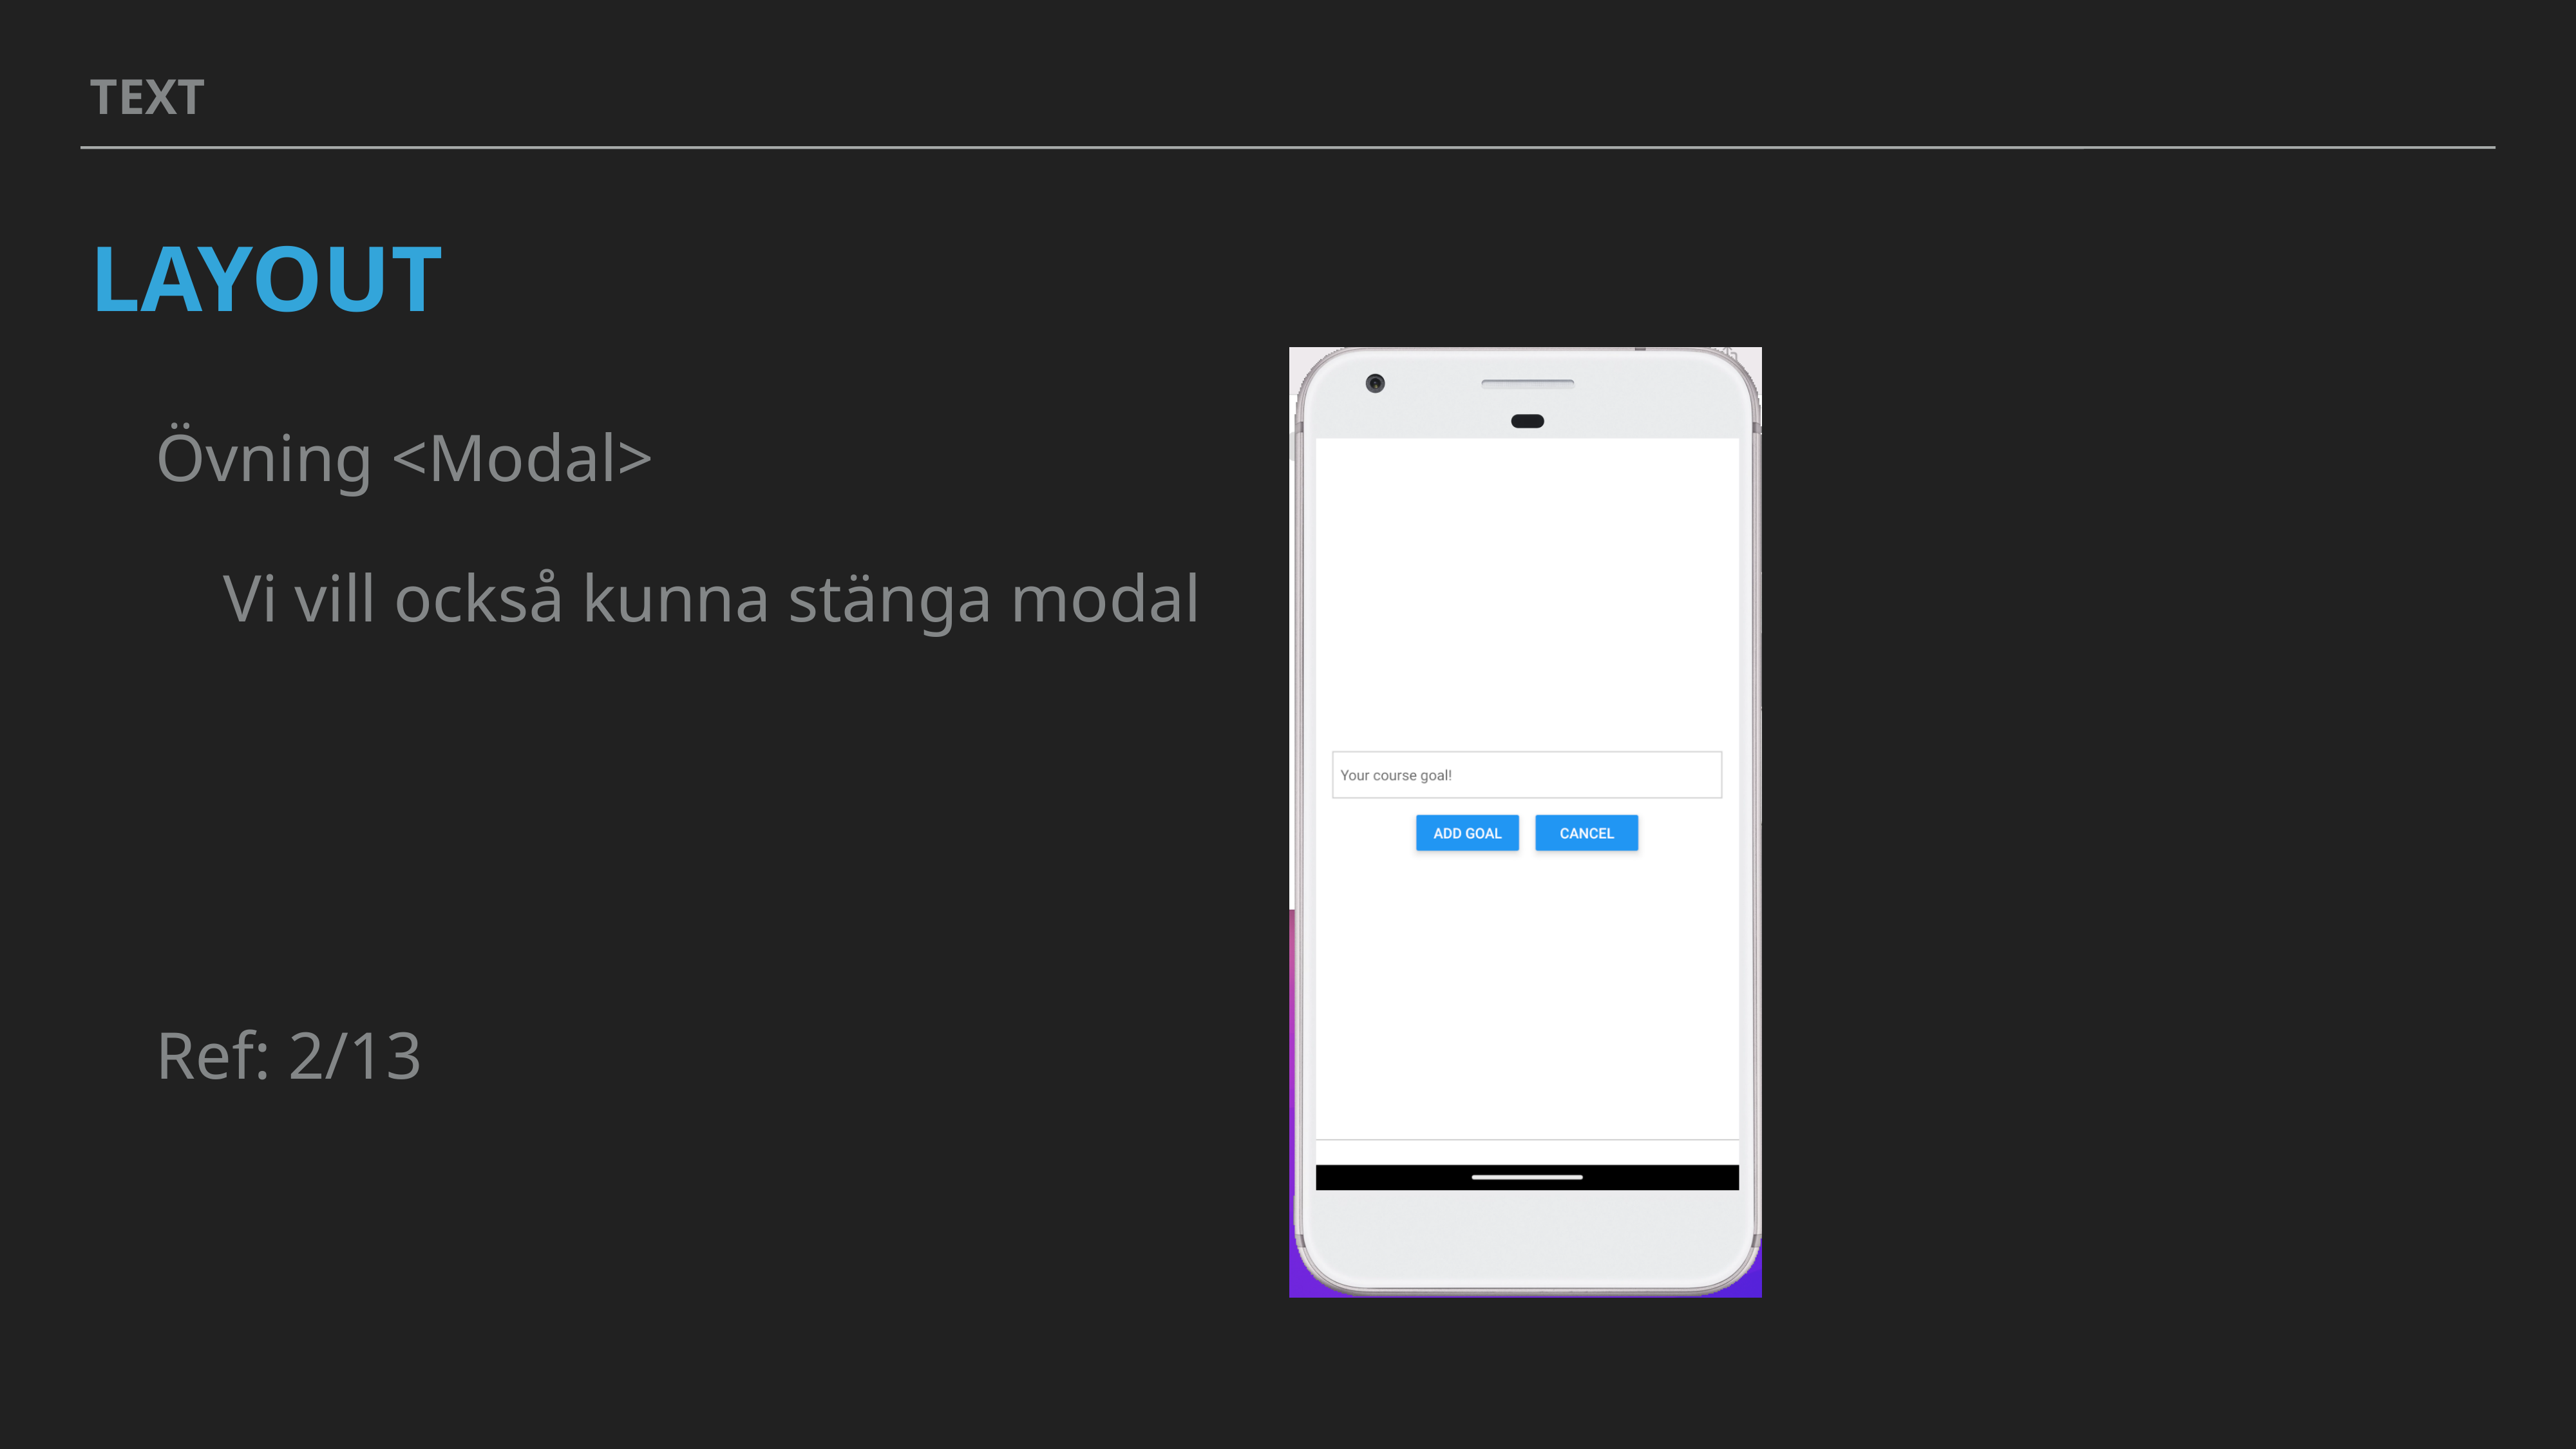

Layout
Övning <Modal>
Vi vill också kunna stänga modal
Ref: 2/13